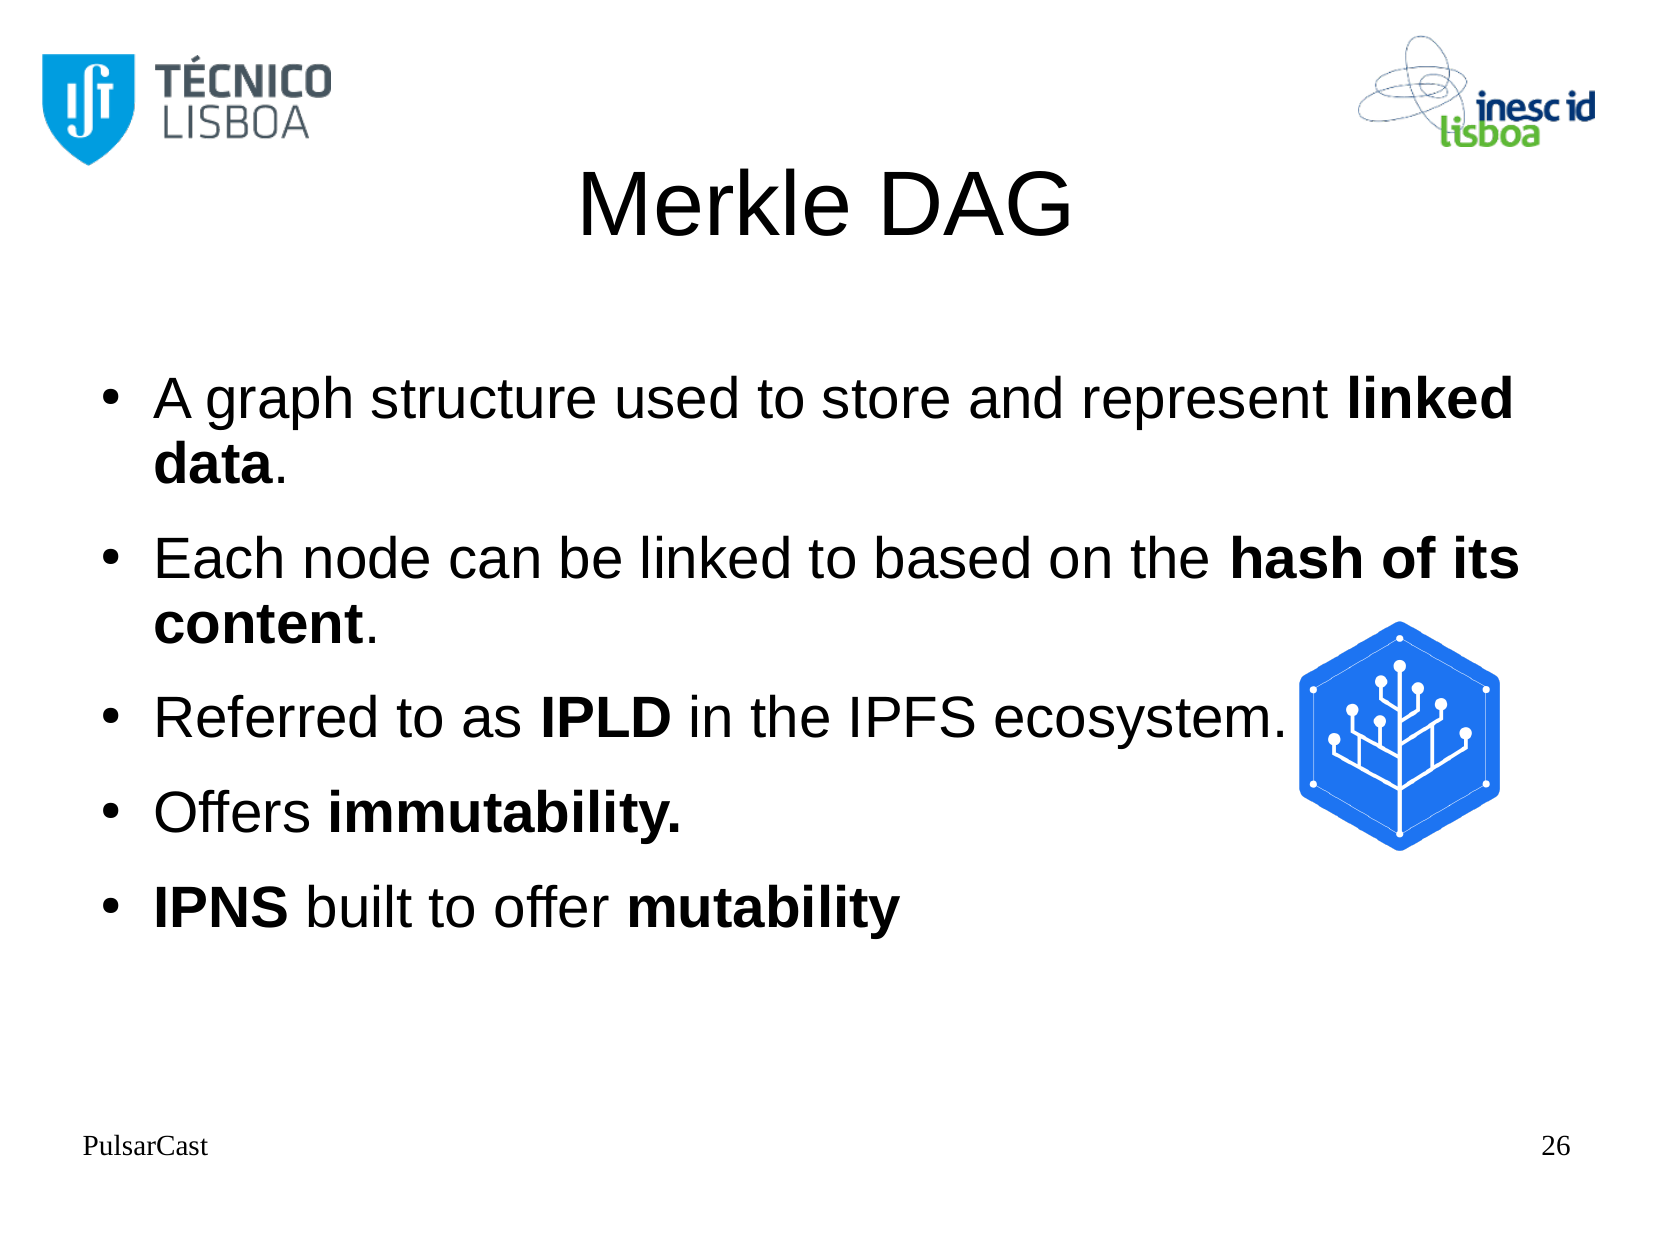

# Merkle DAG
A graph structure used to store and represent linked data.
Each node can be linked to based on the hash of its content.
Referred to as IPLD in the IPFS ecosystem.
Offers immutability.
IPNS built to offer mutability
PulsarCast
26